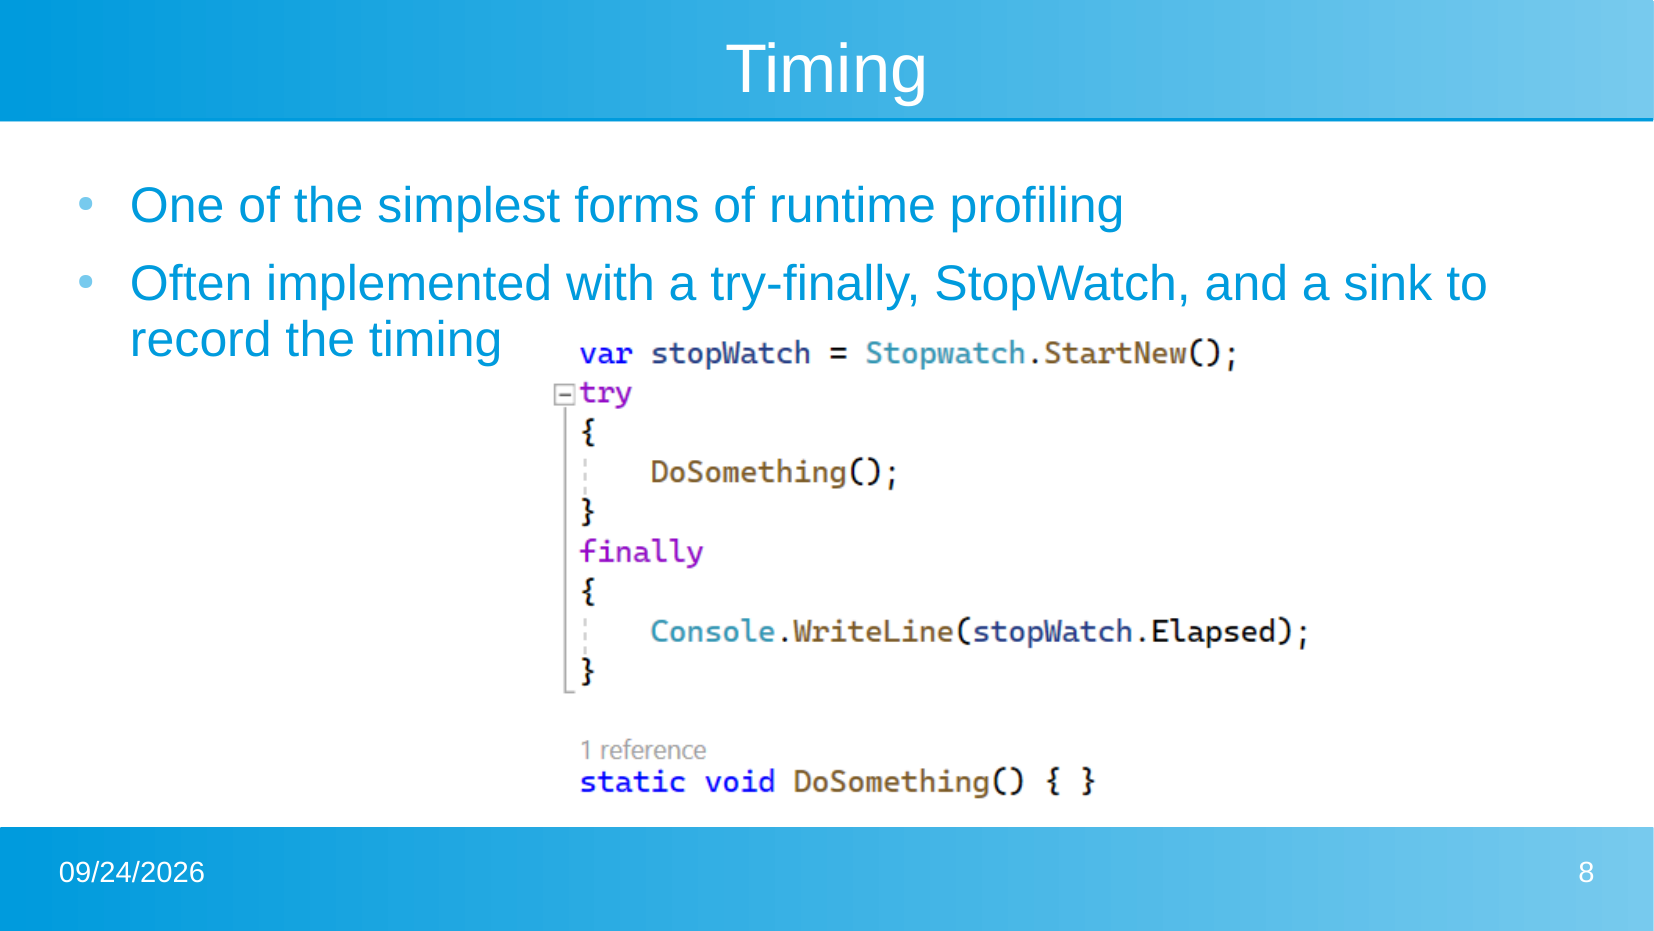

# Timing
One of the simplest forms of runtime profiling
Often implemented with a try-finally, StopWatch, and a sink to record the timing
8